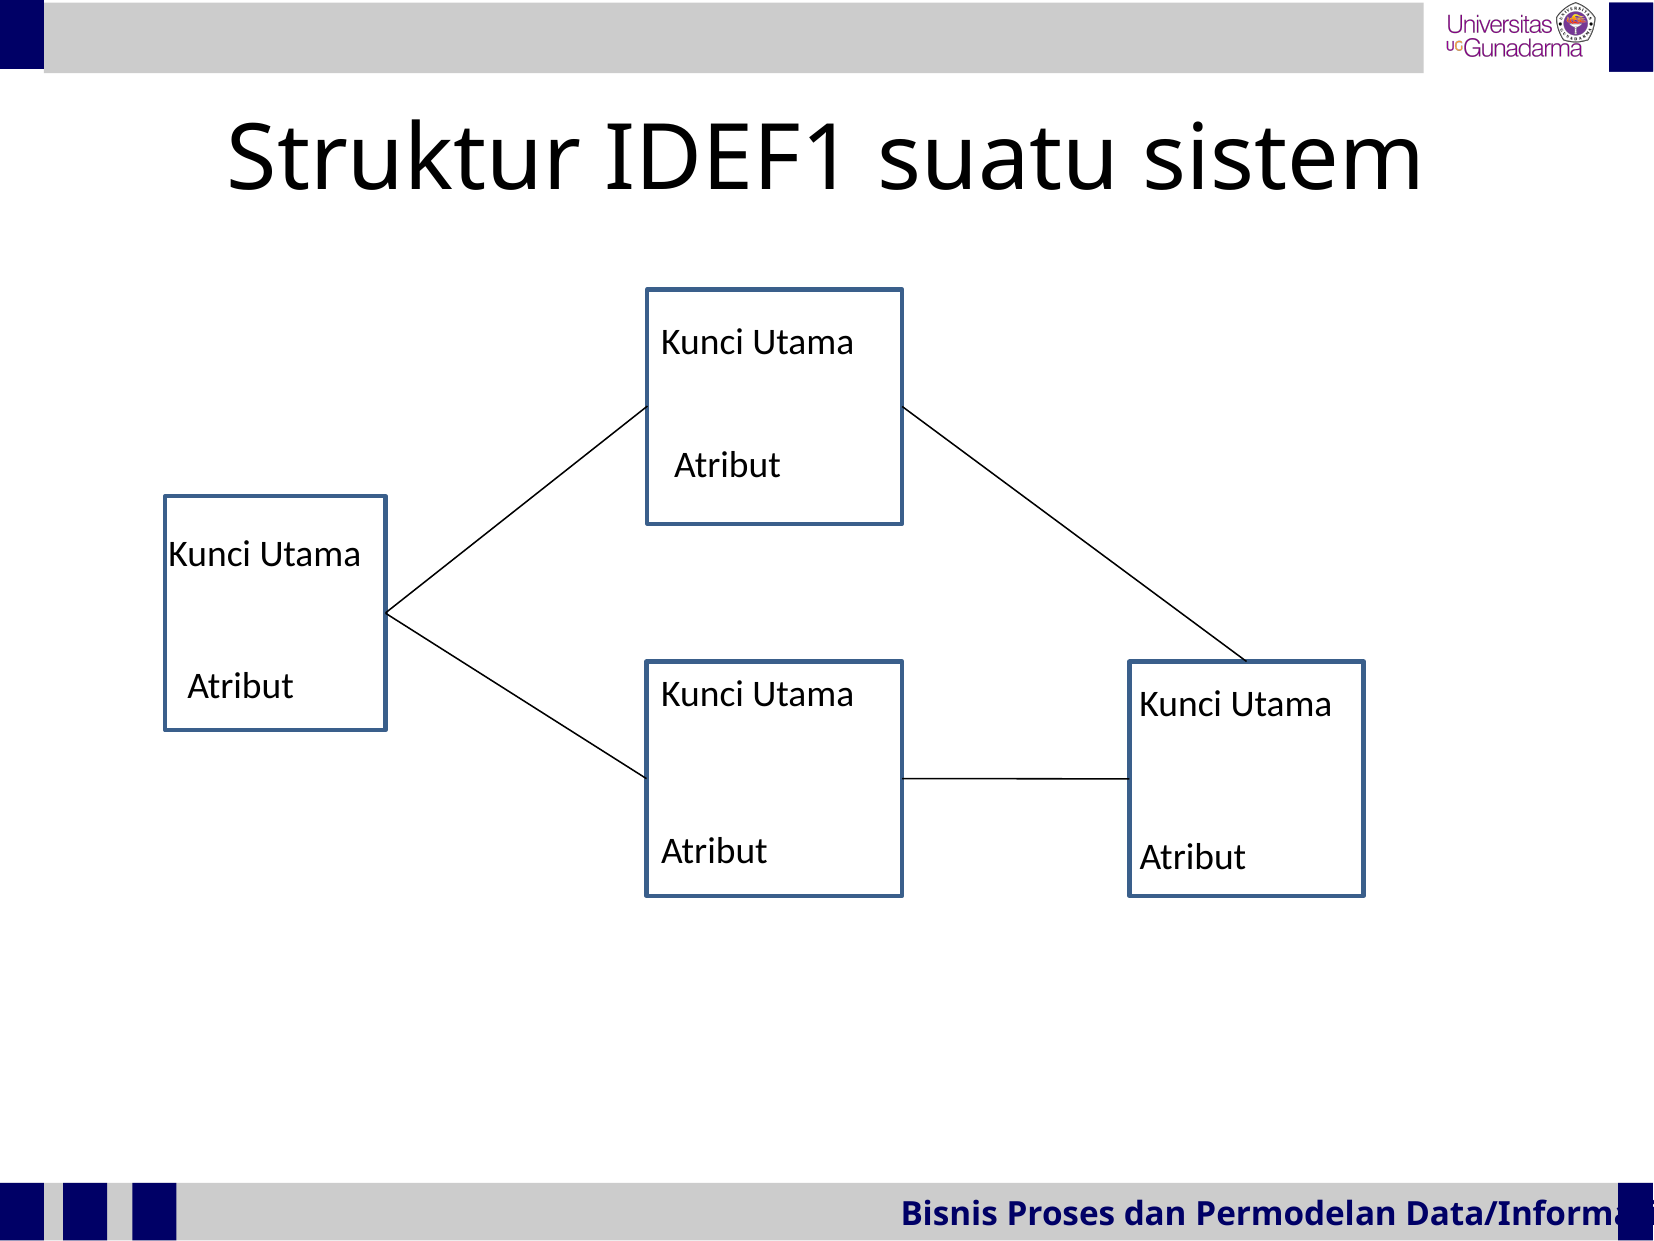

# Struktur IDEF1 suatu sistem
Kunci Utama
Atribut
Kunci Utama
Atribut
Kunci Utama
Kunci Utama
Atribut
Atribut